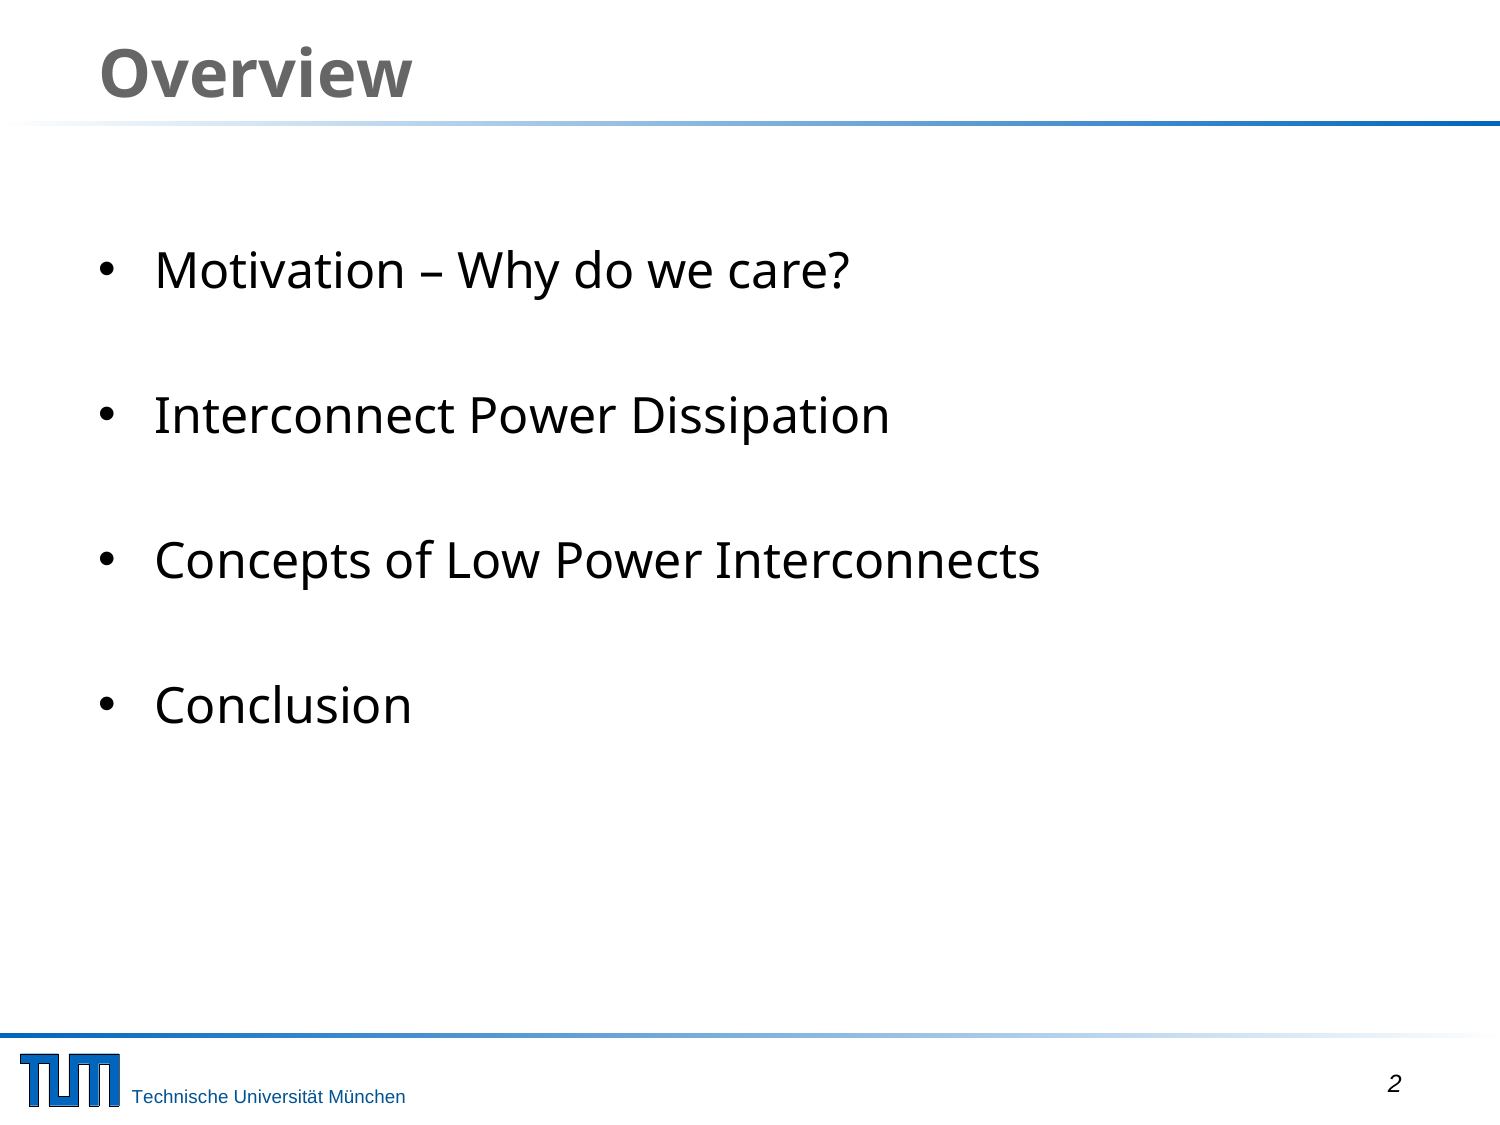

# Overview
Motivation – Why do we care?
Interconnect Power Dissipation
Concepts of Low Power Interconnects
Conclusion
2